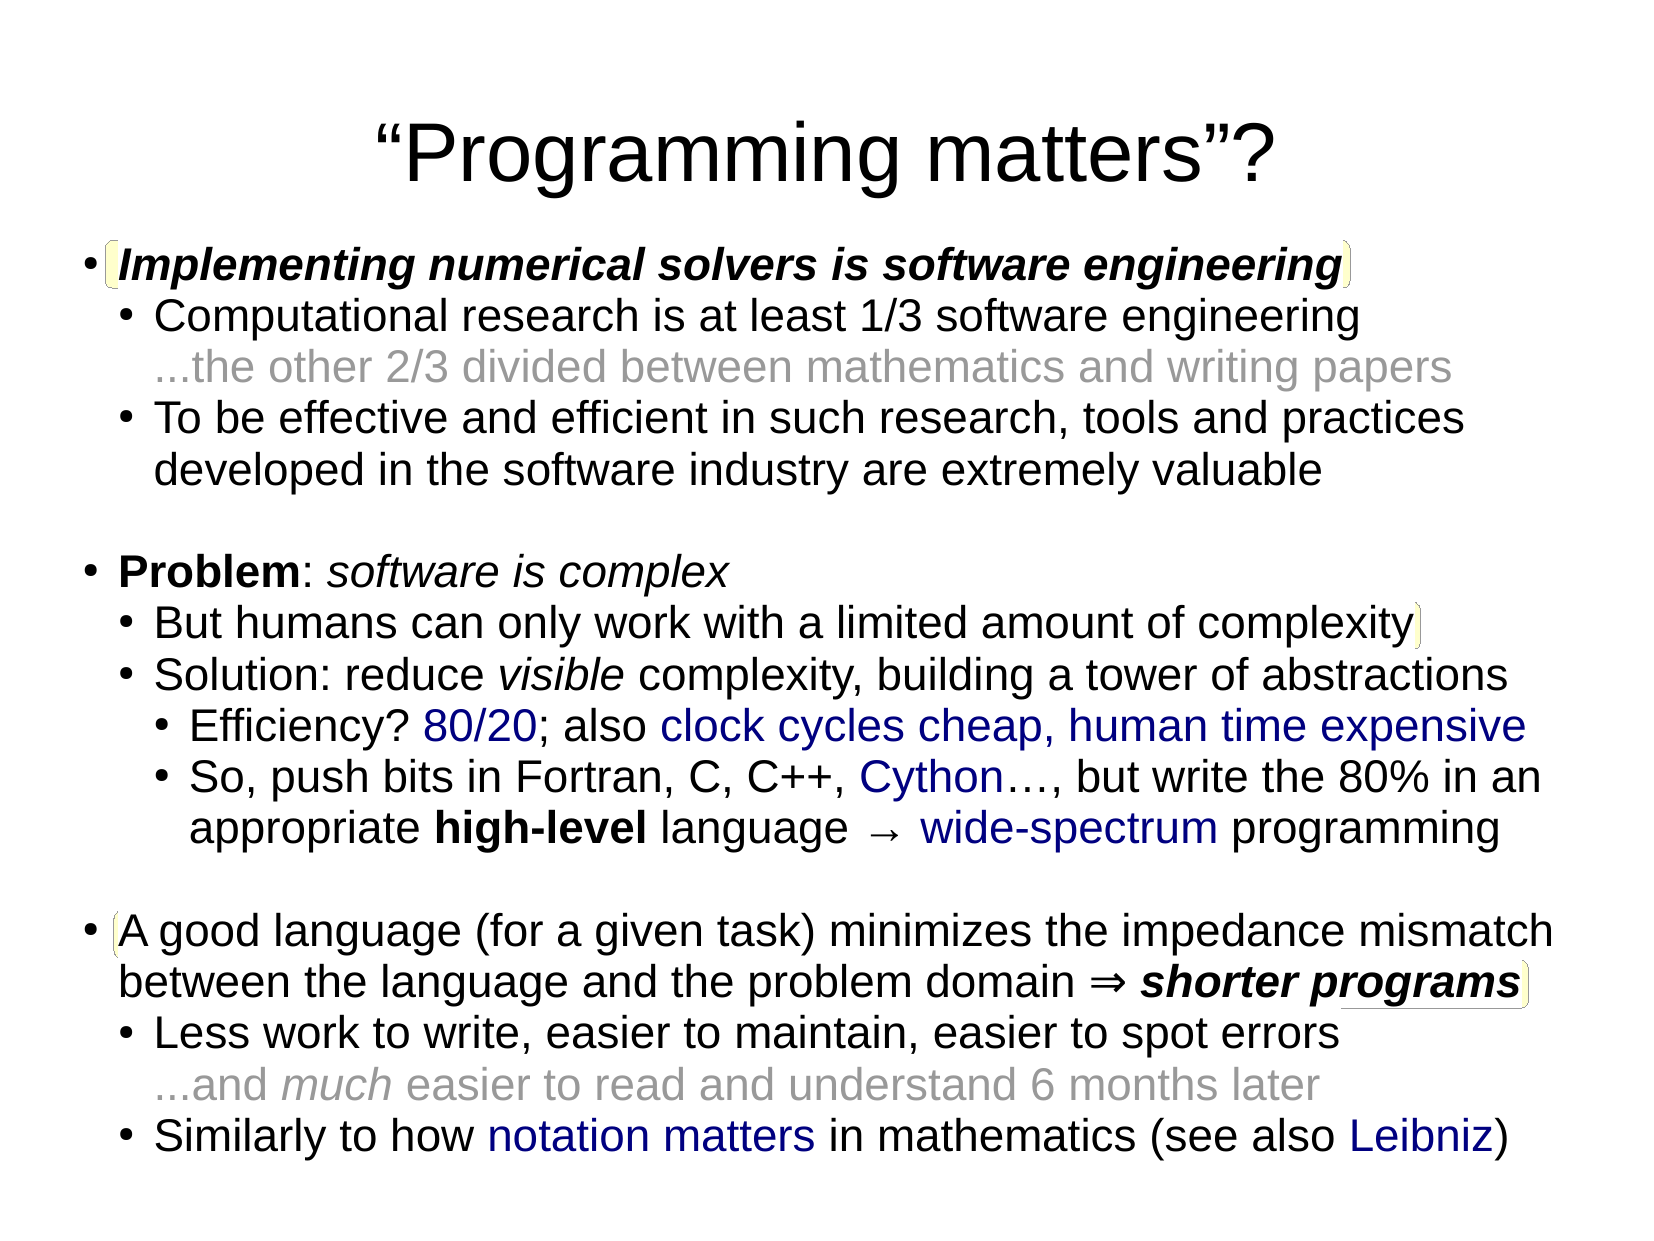

# “Programming matters”?
Implementing numerical solvers is software engineering
Computational research is at least 1/3 software engineering
...the other 2/3 divided between mathematics and writing papers
To be effective and efficient in such research, tools and practices developed in the software industry are extremely valuable
Problem: software is complex
But humans can only work with a limited amount of complexity
Solution: reduce visible complexity, building a tower of abstractions
Efficiency? 80/20; also clock cycles cheap, human time expensive
So, push bits in Fortran, C, C++, Cython…, but write the 80% in an appropriate high-level language → wide-spectrum programming
A good language (for a given task) minimizes the impedance mismatch between the language and the problem domain ⇒ shorter programs
Less work to write, easier to maintain, easier to spot errors
...and much easier to read and understand 6 months later
Similarly to how notation matters in mathematics (see also Leibniz)